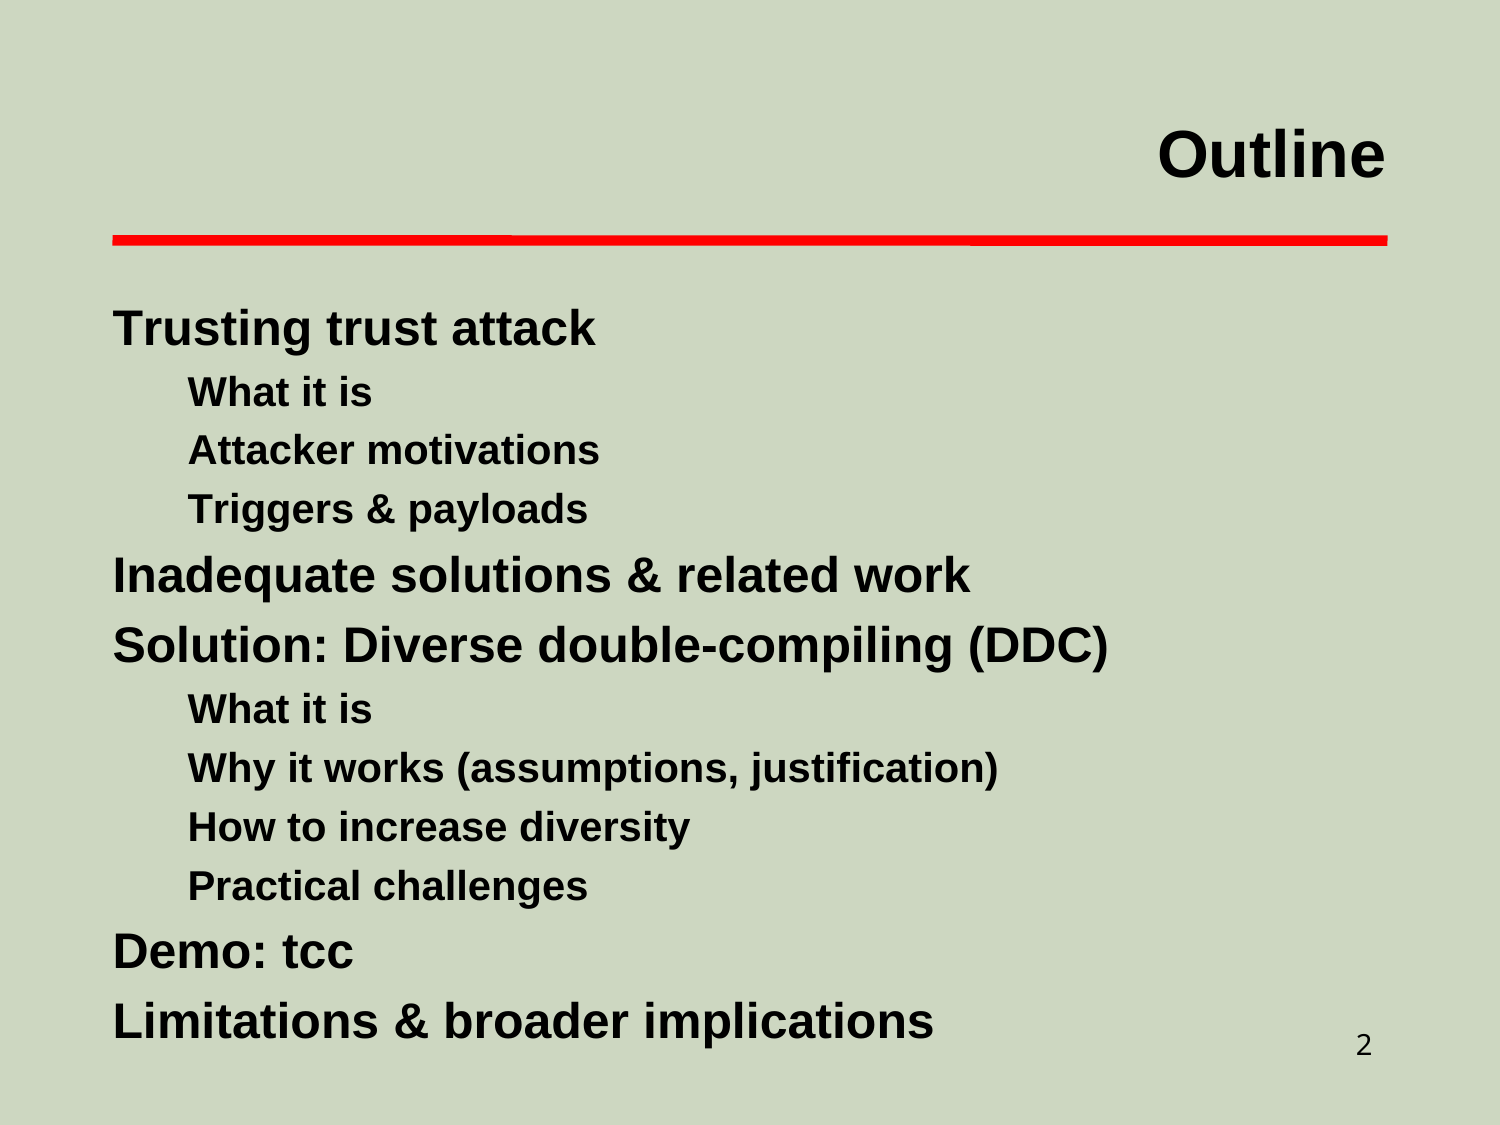

# Outline
Trusting trust attack
What it is
Attacker motivations
Triggers & payloads
Inadequate solutions & related work
Solution: Diverse double-compiling (DDC)
What it is
Why it works (assumptions, justification)
How to increase diversity
Practical challenges
Demo: tcc
Limitations & broader implications